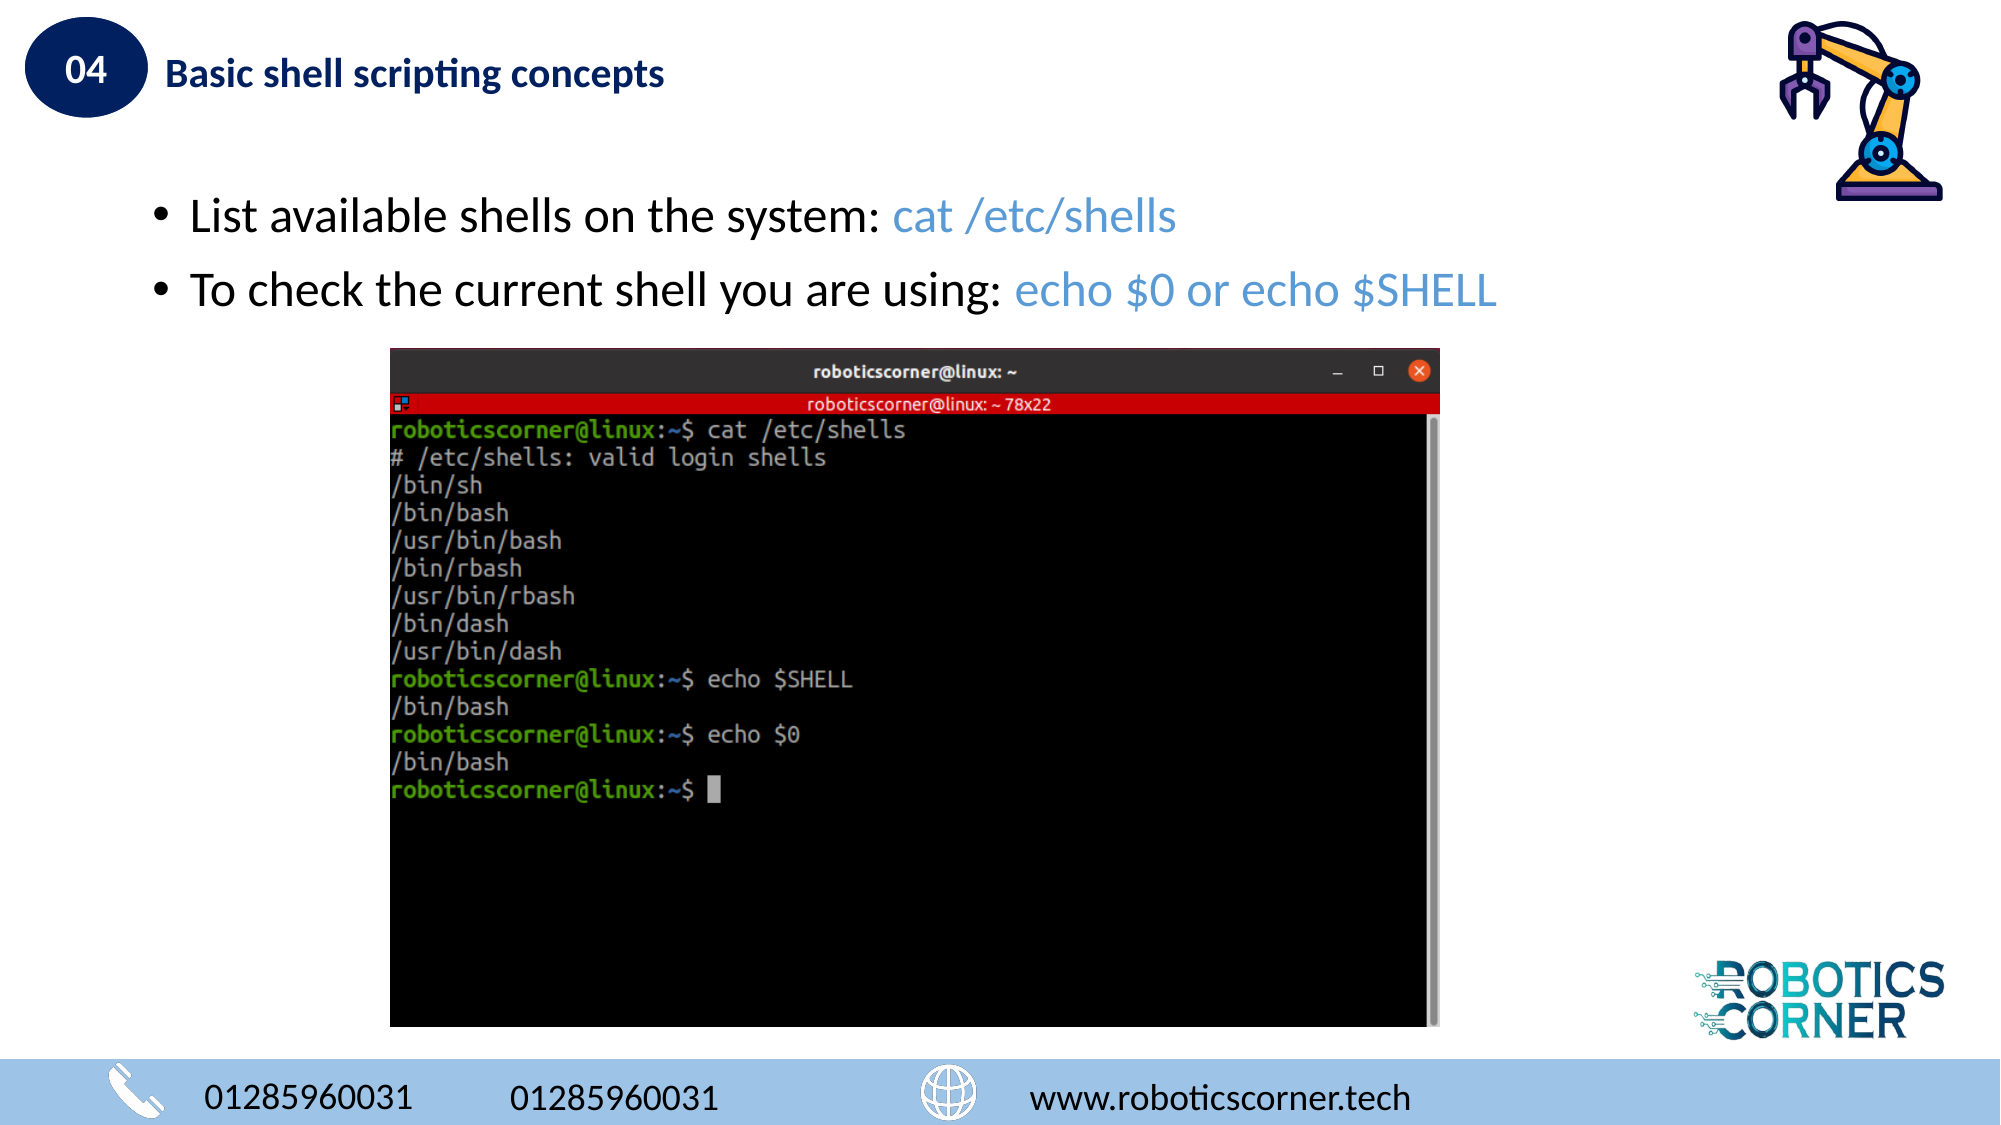

04
Basic shell scripting concepts
# List available shells on the system: cat /etc/shells
To check the current shell you are using: echo $0 or echo $SHELL
01285960031
01285960031
www.roboticscorner.tech